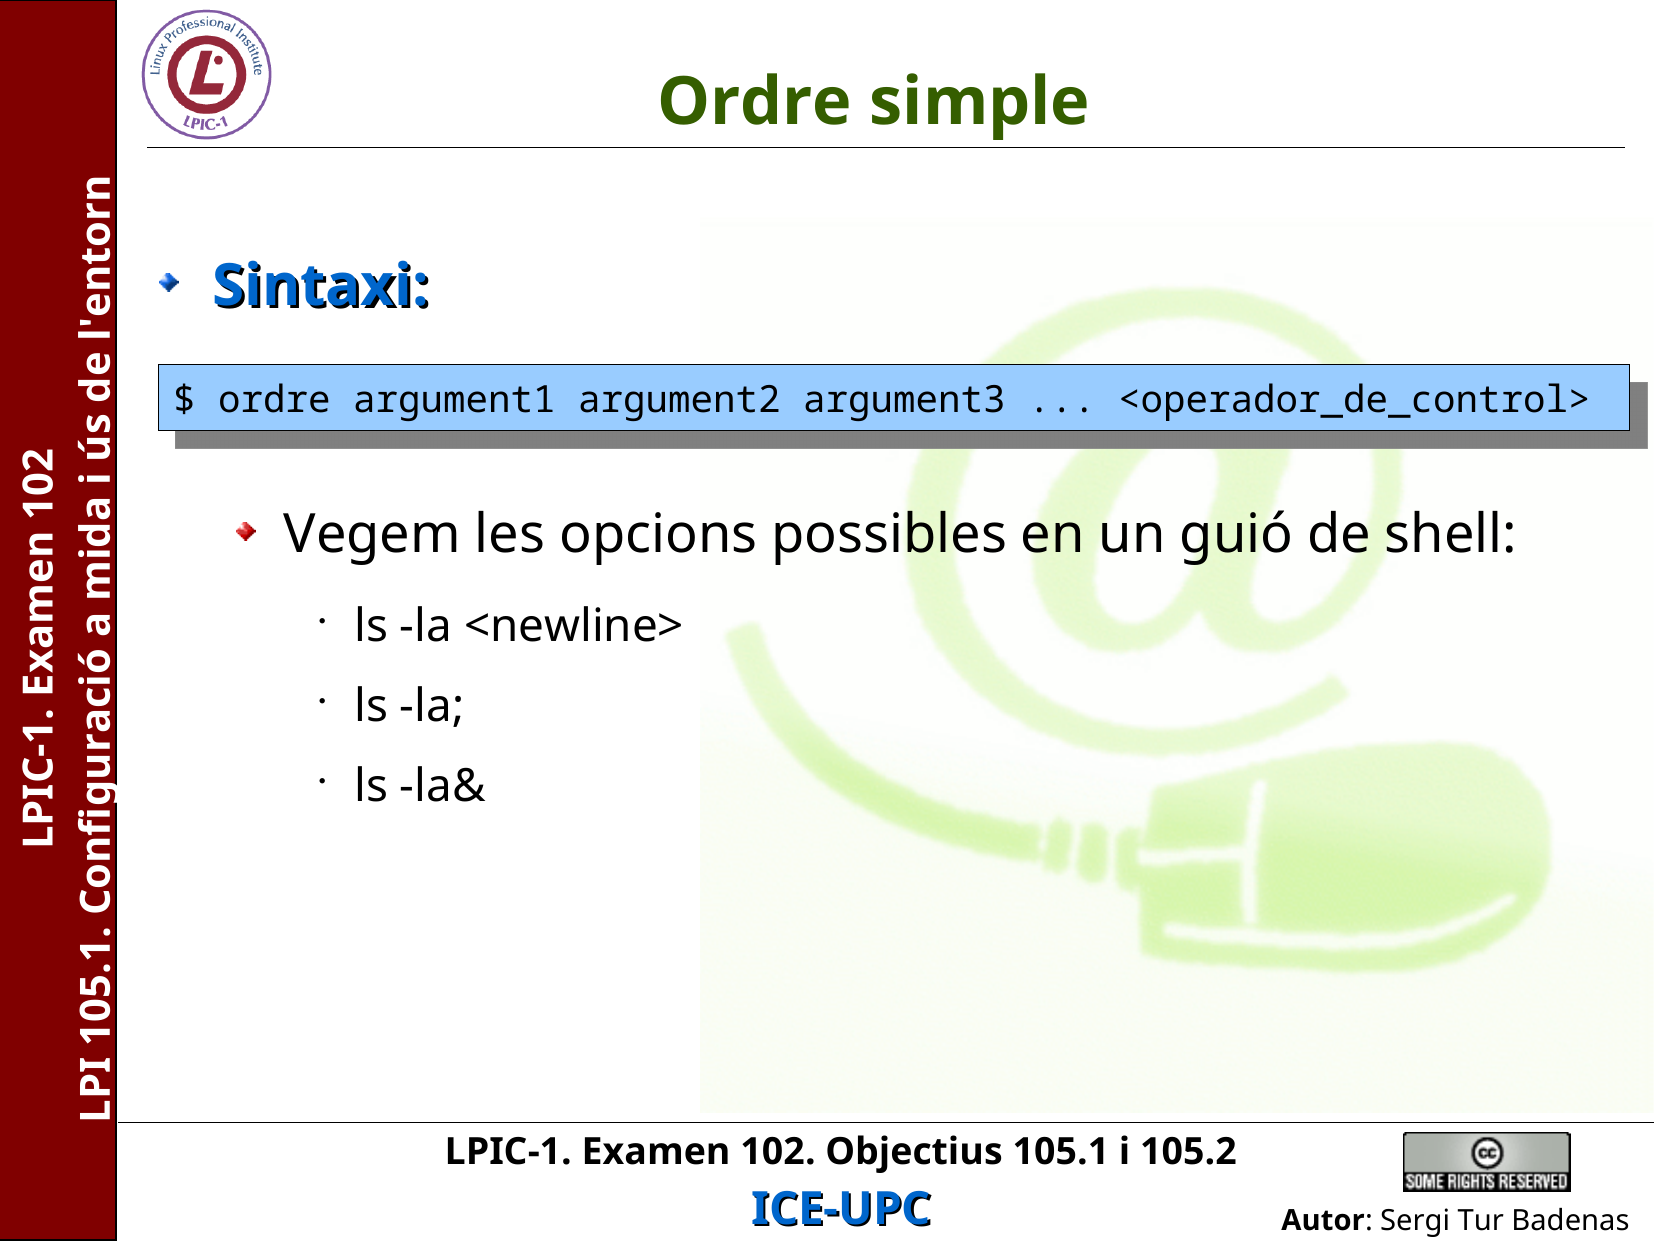

# Ordre simple
Sintaxi:
Vegem les opcions possibles en un guió de shell:
ls -la <newline>
ls -la;
ls -la&
$ ordre argument1 argument2 argument3 ... <operador_de_control>